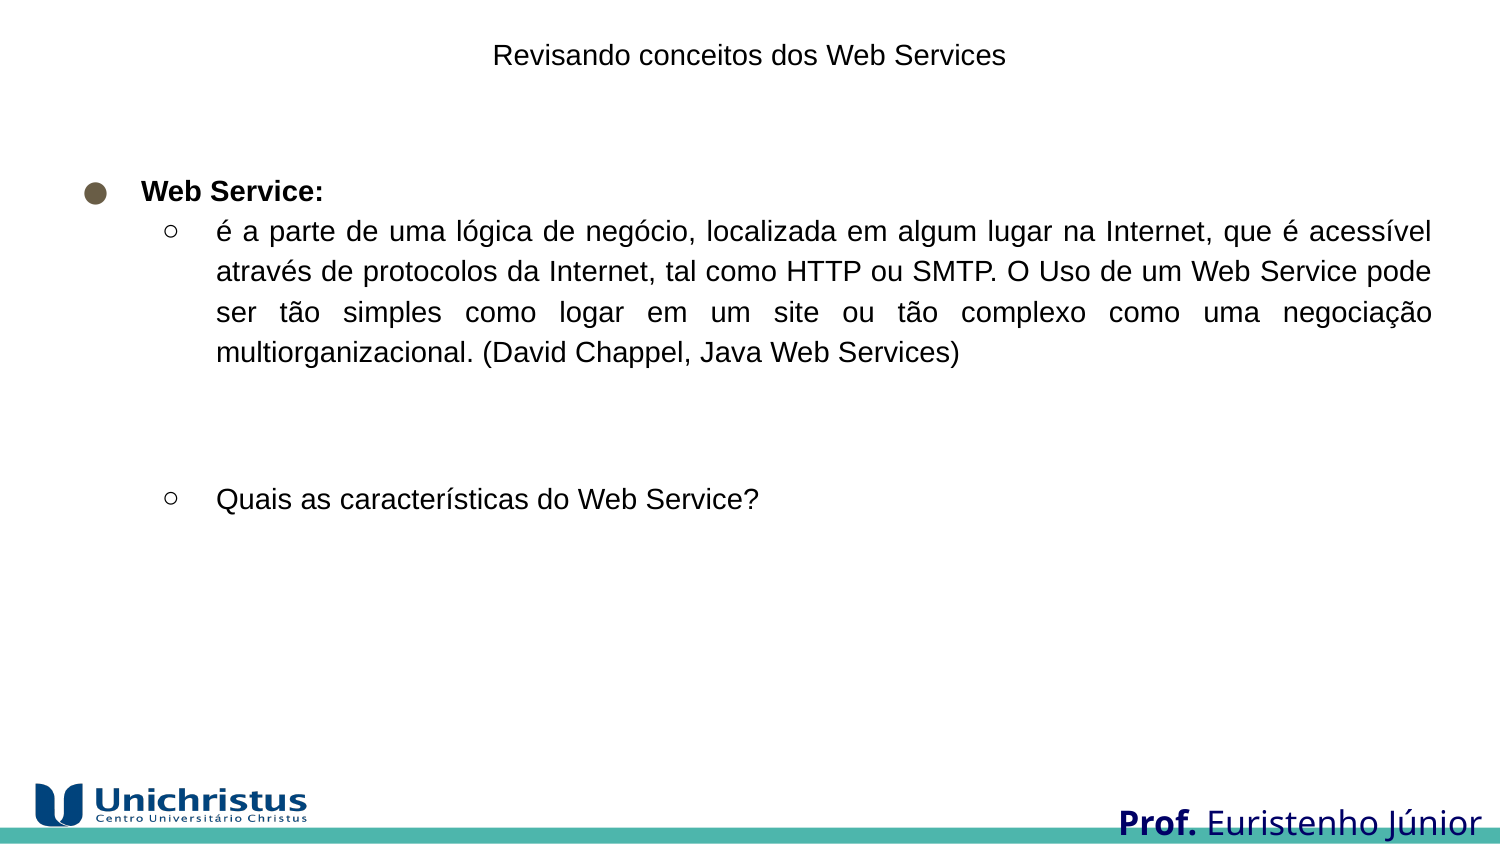

# Revisando conceitos dos Web Services
Web Service:
é a parte de uma lógica de negócio, localizada em algum lugar na Internet, que é acessível através de protocolos da Internet, tal como HTTP ou SMTP. O Uso de um Web Service pode ser tão simples como logar em um site ou tão complexo como uma negociação multiorganizacional. (David Chappel, Java Web Services)
Quais as características do Web Service?
Prof. Euristenho Júnior